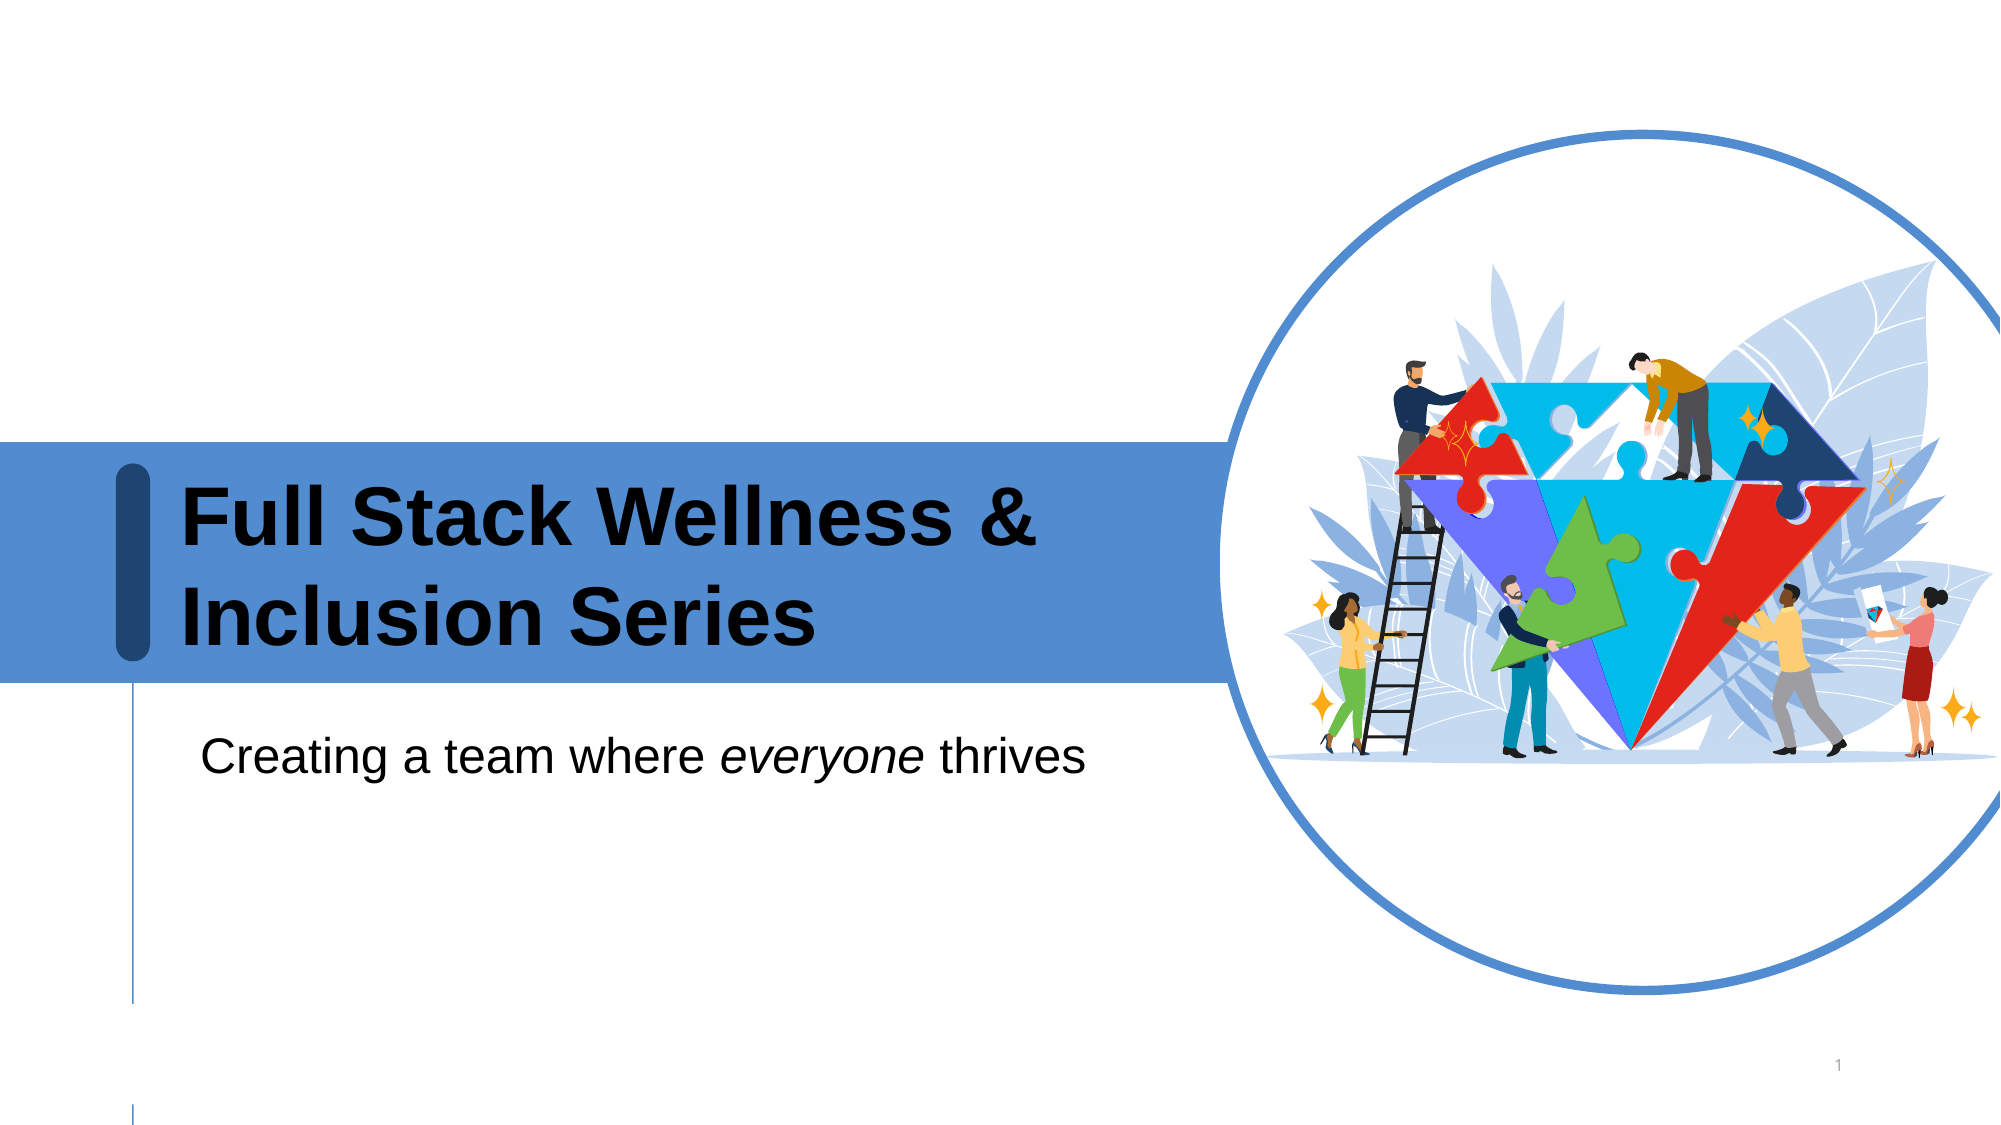

Full Stack Wellness & Inclusion Series
Creating a team where everyone thrives